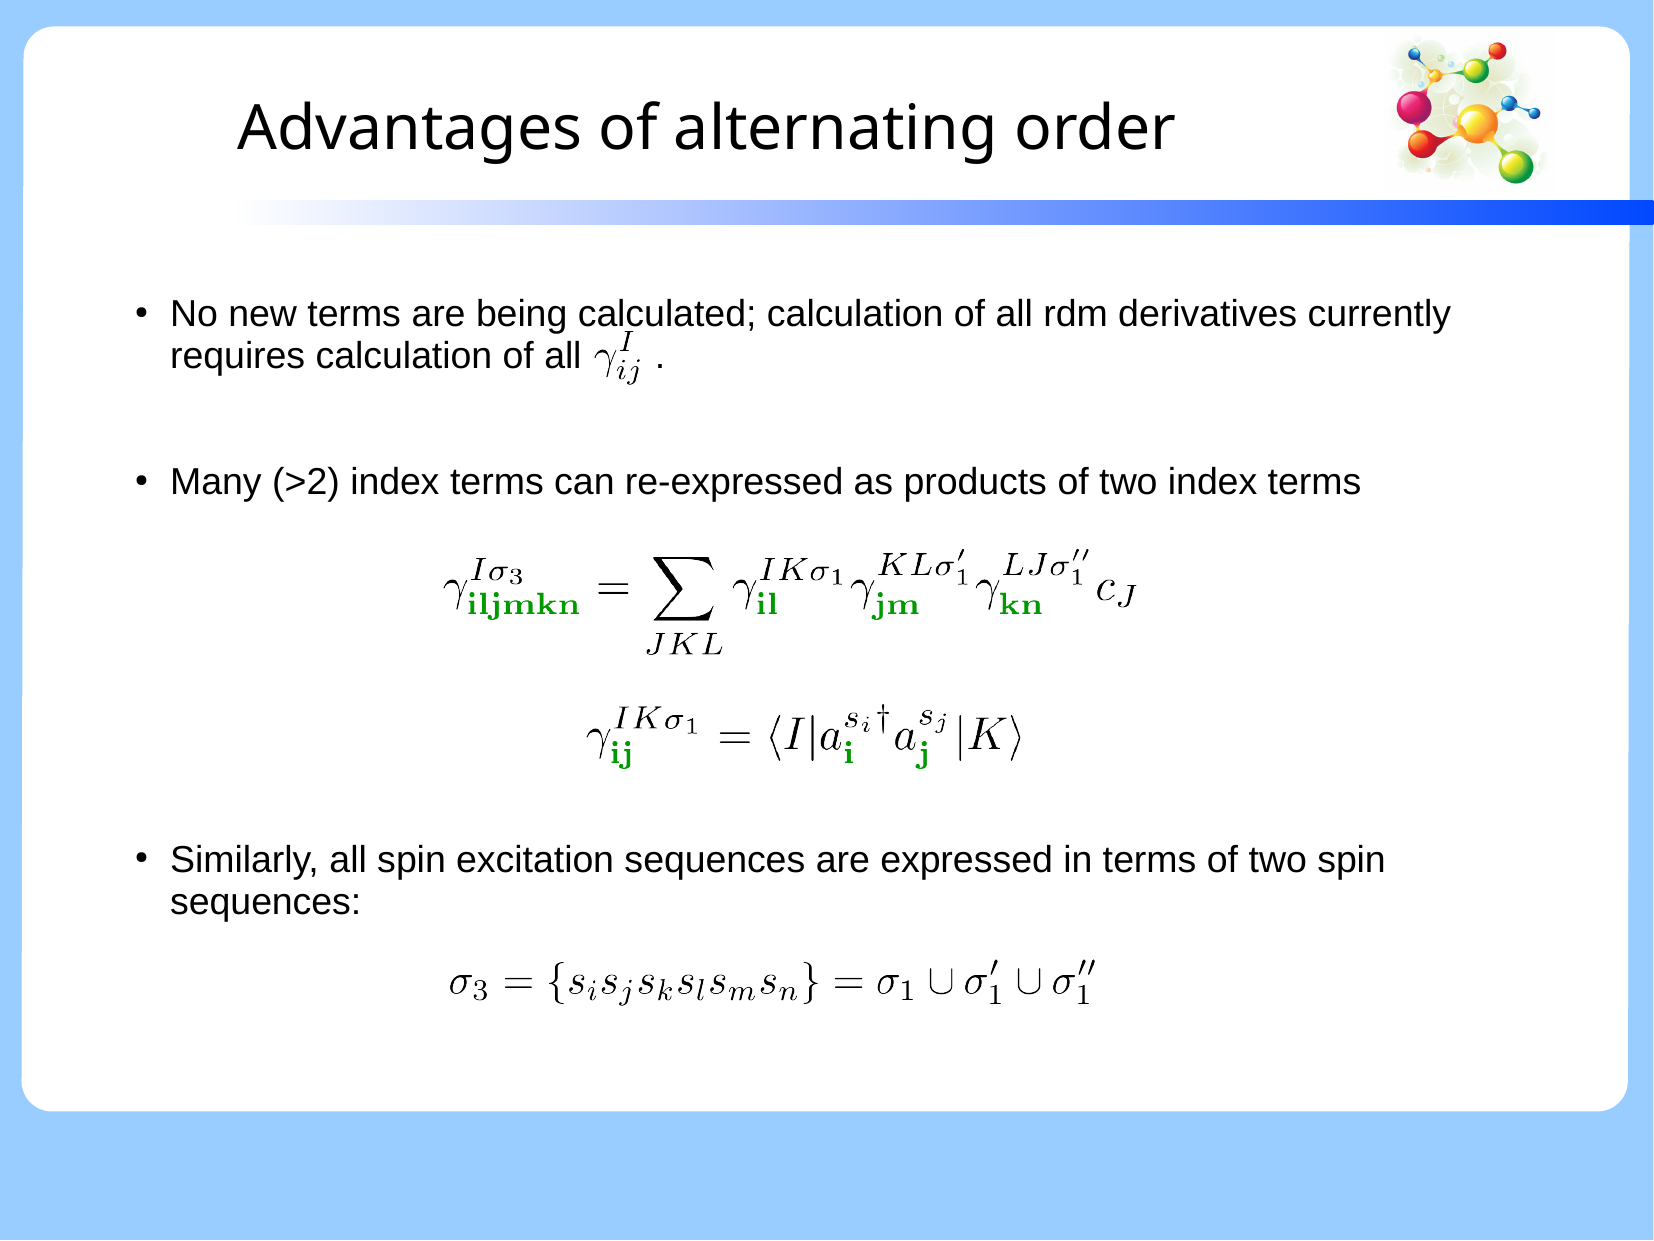

# Advantages of alternating order
No new terms are being calculated; calculation of all rdm derivatives currently requires calculation of all .
Many (>2) index terms can re-expressed as products of two index terms
Similarly, all spin excitation sequences are expressed in terms of two spin sequences: